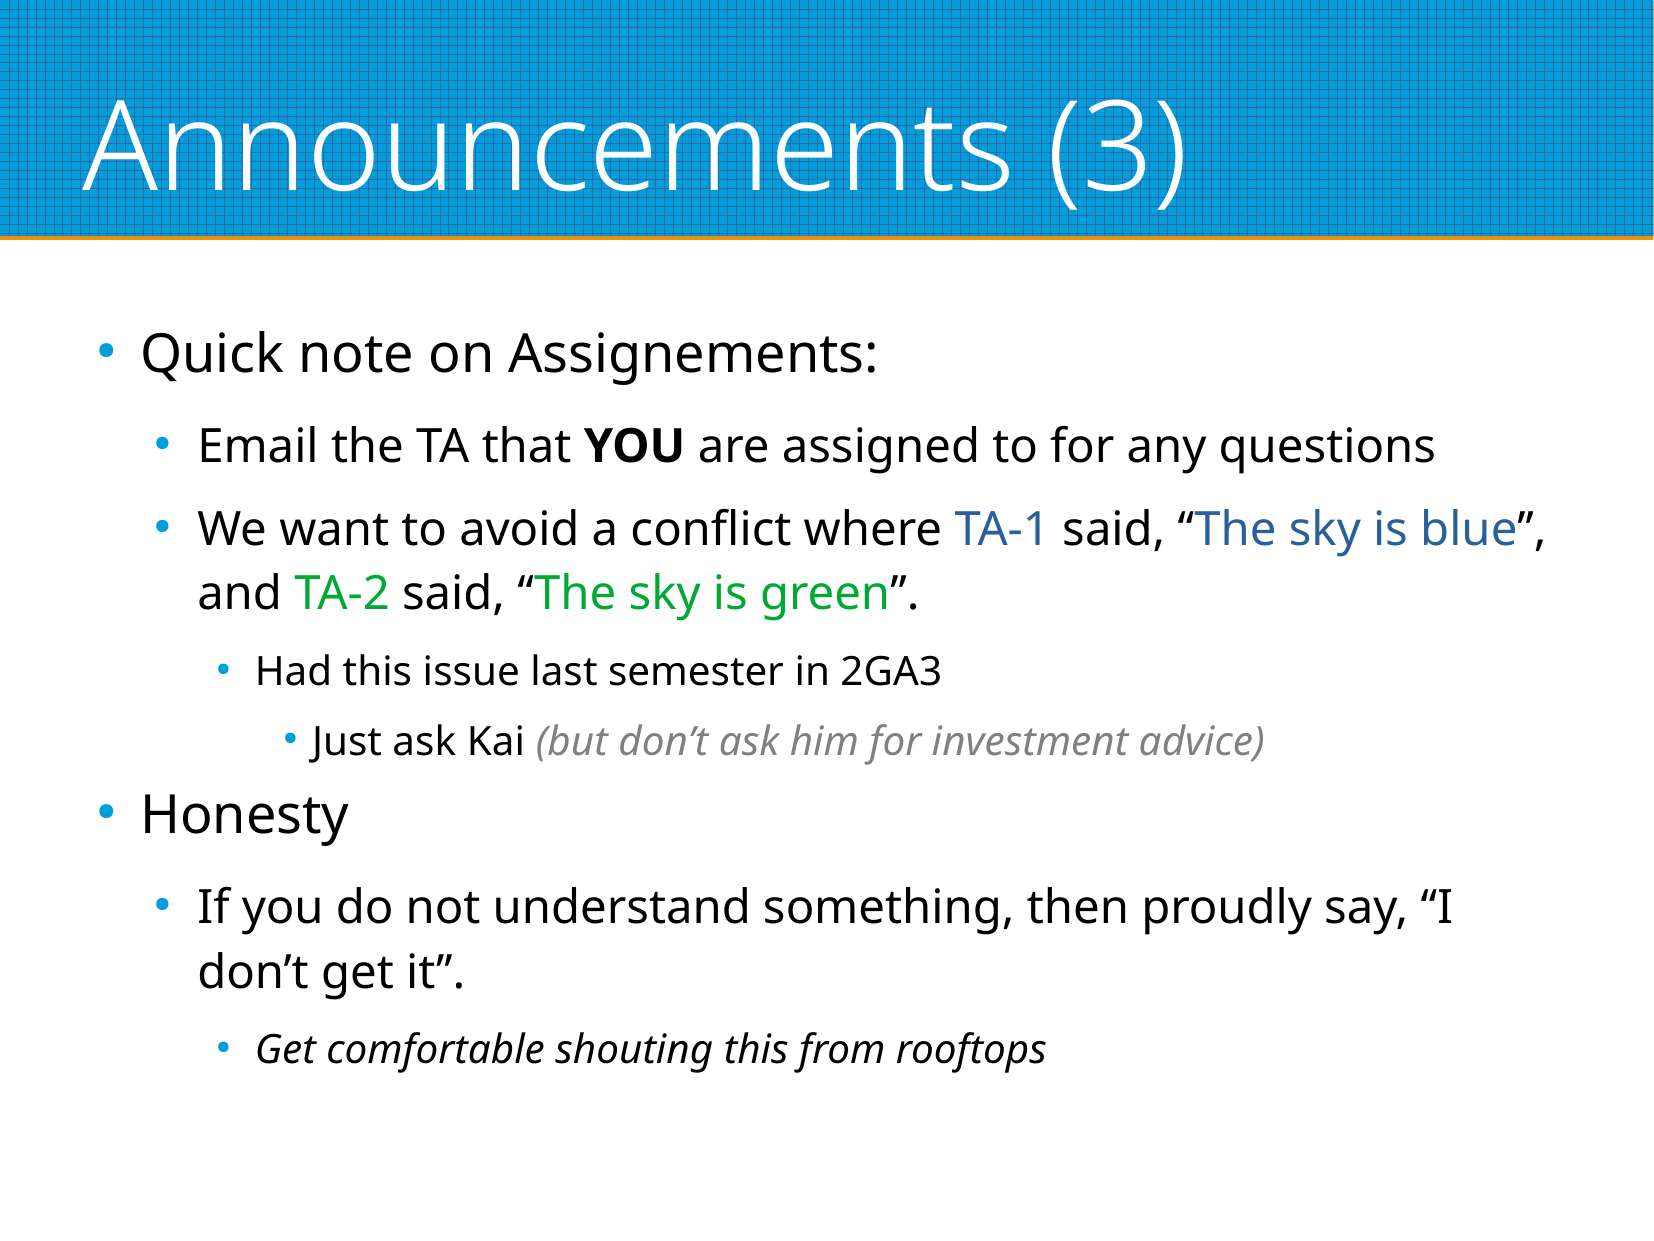

# Announcements (3)
Quick note on Assignements:
Email the TA that YOU are assigned to for any questions
We want to avoid a conflict where TA-1 said, ‘‘The sky is blue’’, and TA-2 said, ‘‘The sky is green’’.
Had this issue last semester in 2GA3
Just ask Kai (but don’t ask him for investment advice)
Honesty
If you do not understand something, then proudly say, ‘‘I don’t get it’’.
Get comfortable shouting this from rooftops